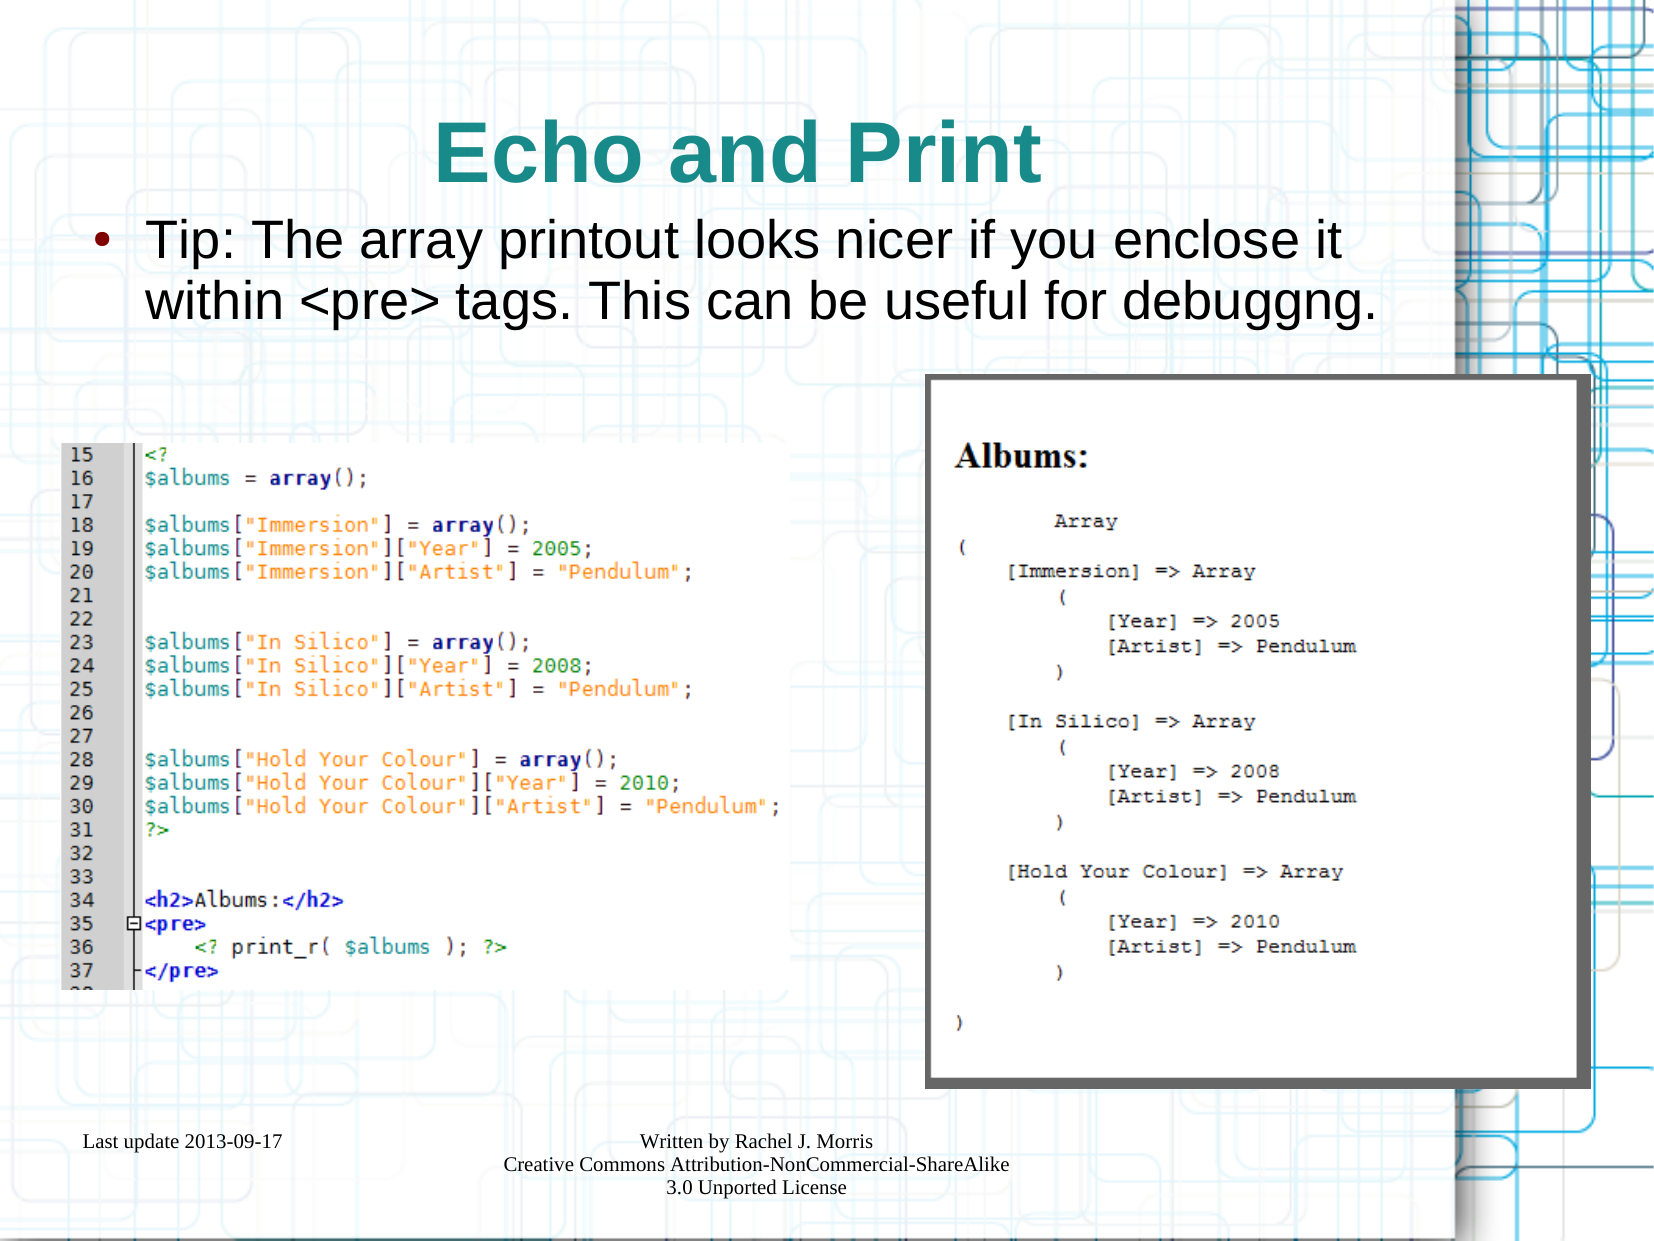

# Echo and Print
Tip: The array printout looks nicer if you enclose it within <pre> tags. This can be useful for debuggng.